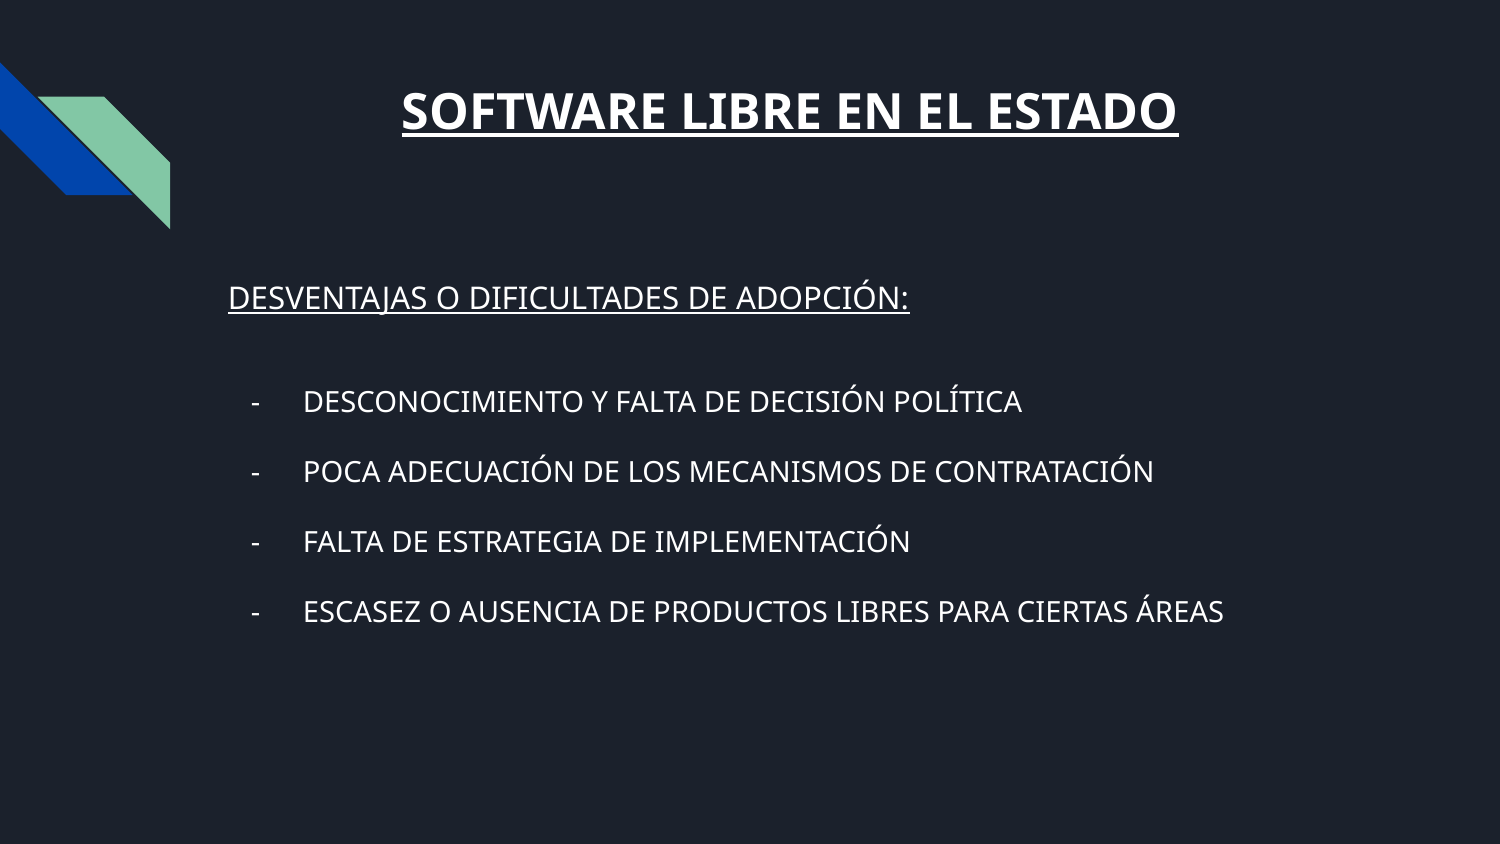

# SOFTWARE LIBRE EN EL ESTADO
DESVENTAJAS O DIFICULTADES DE ADOPCIÓN:
DESCONOCIMIENTO Y FALTA DE DECISIÓN POLÍTICA
POCA ADECUACIÓN DE LOS MECANISMOS DE CONTRATACIÓN
FALTA DE ESTRATEGIA DE IMPLEMENTACIÓN
ESCASEZ O AUSENCIA DE PRODUCTOS LIBRES PARA CIERTAS ÁREAS